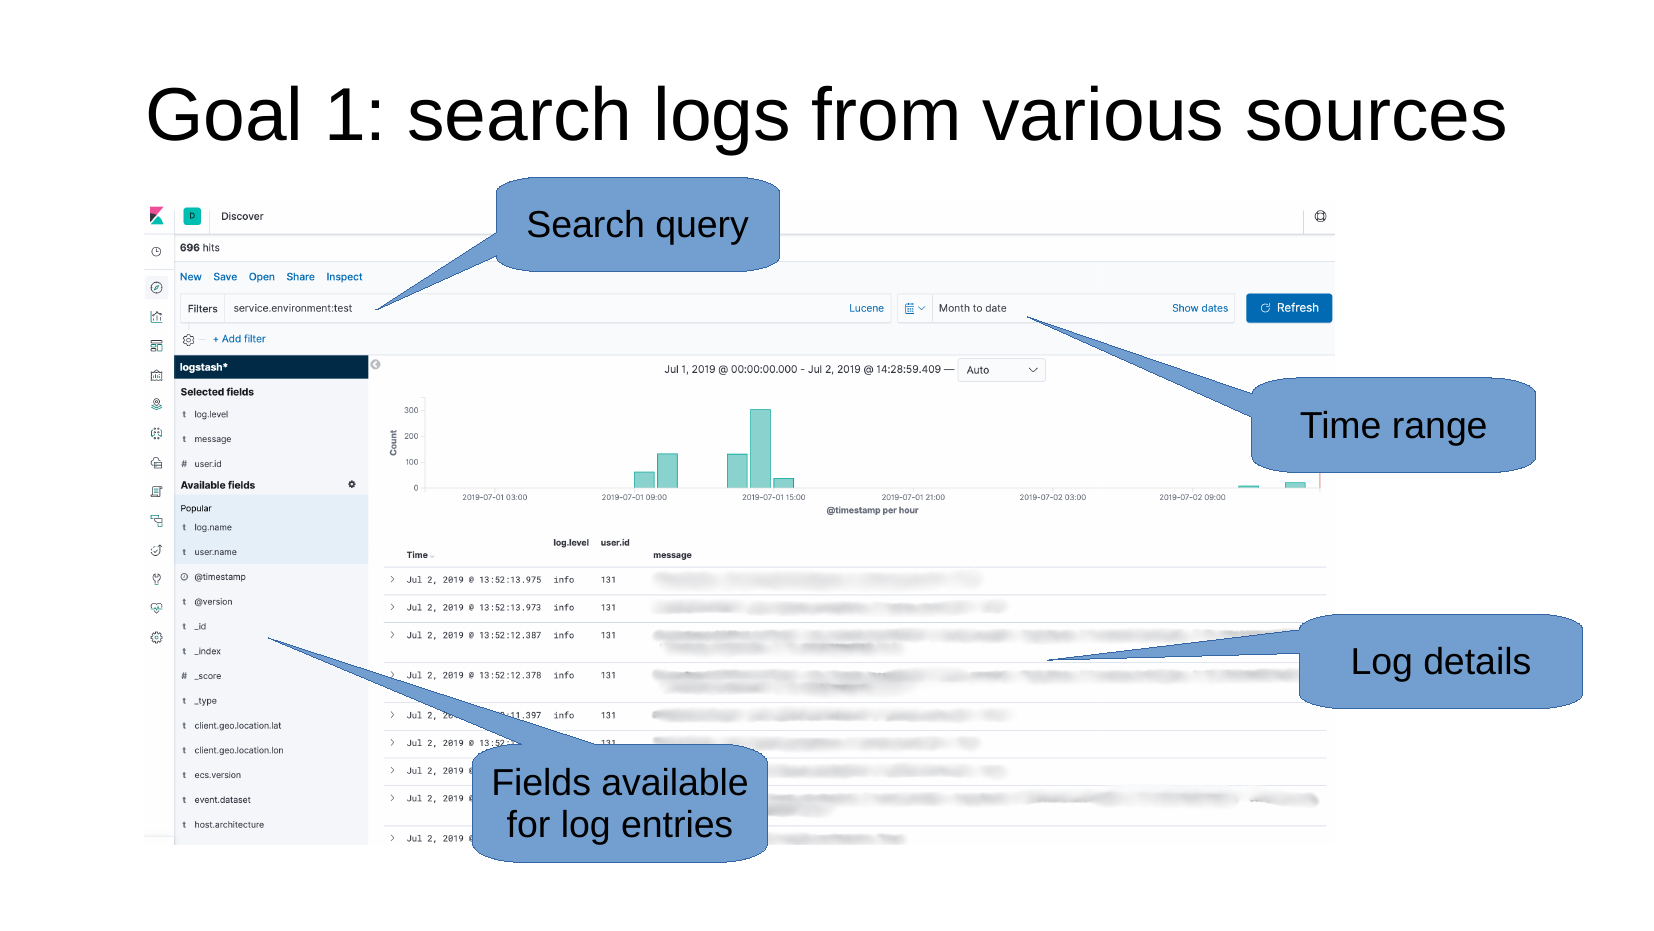

# Goal 1: search logs from various sources
Search query
Time range
Log details
Fields available
for log entries